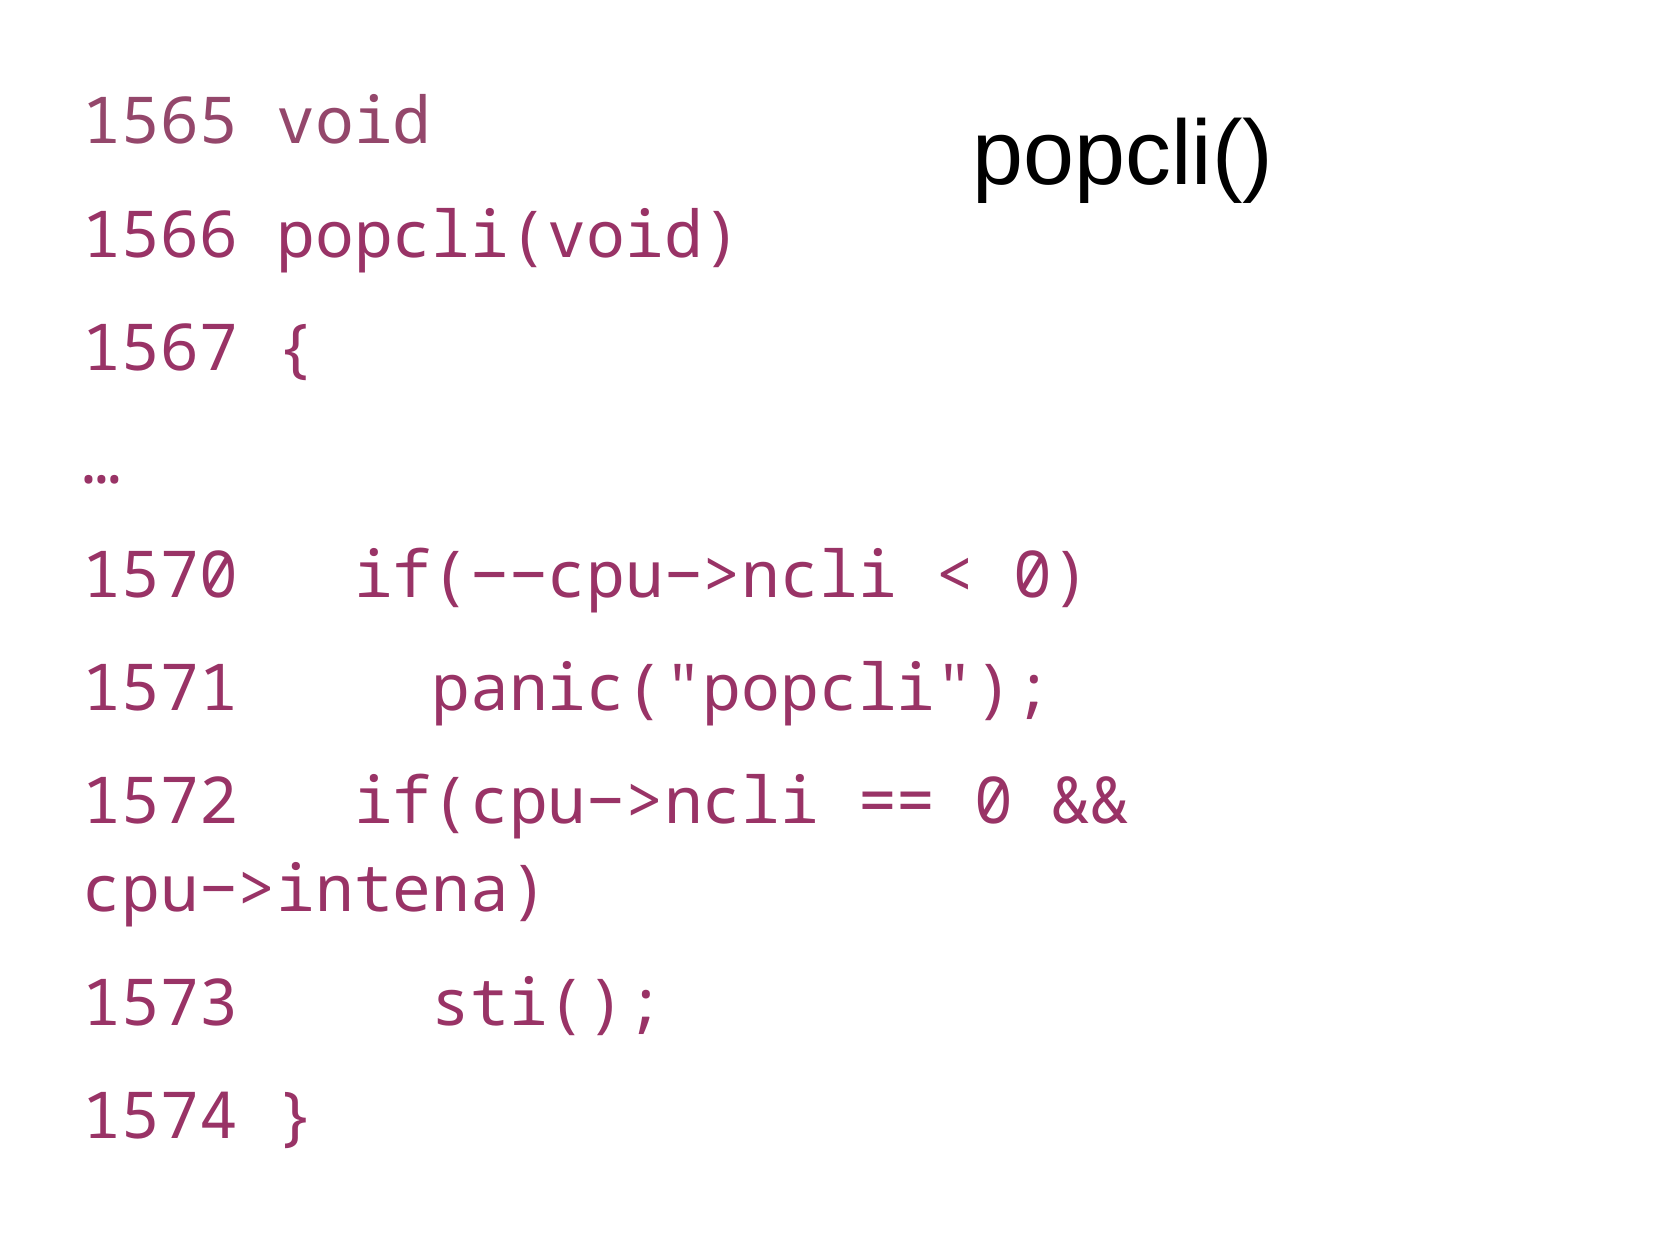

popcli()
# 1565 void
1566 popcli(void)
1567 {
…
1570 if(−−cpu−>ncli < 0)
1571 panic("popcli");
1572 if(cpu−>ncli == 0 && cpu−>intena)
1573 sti();
1574 }